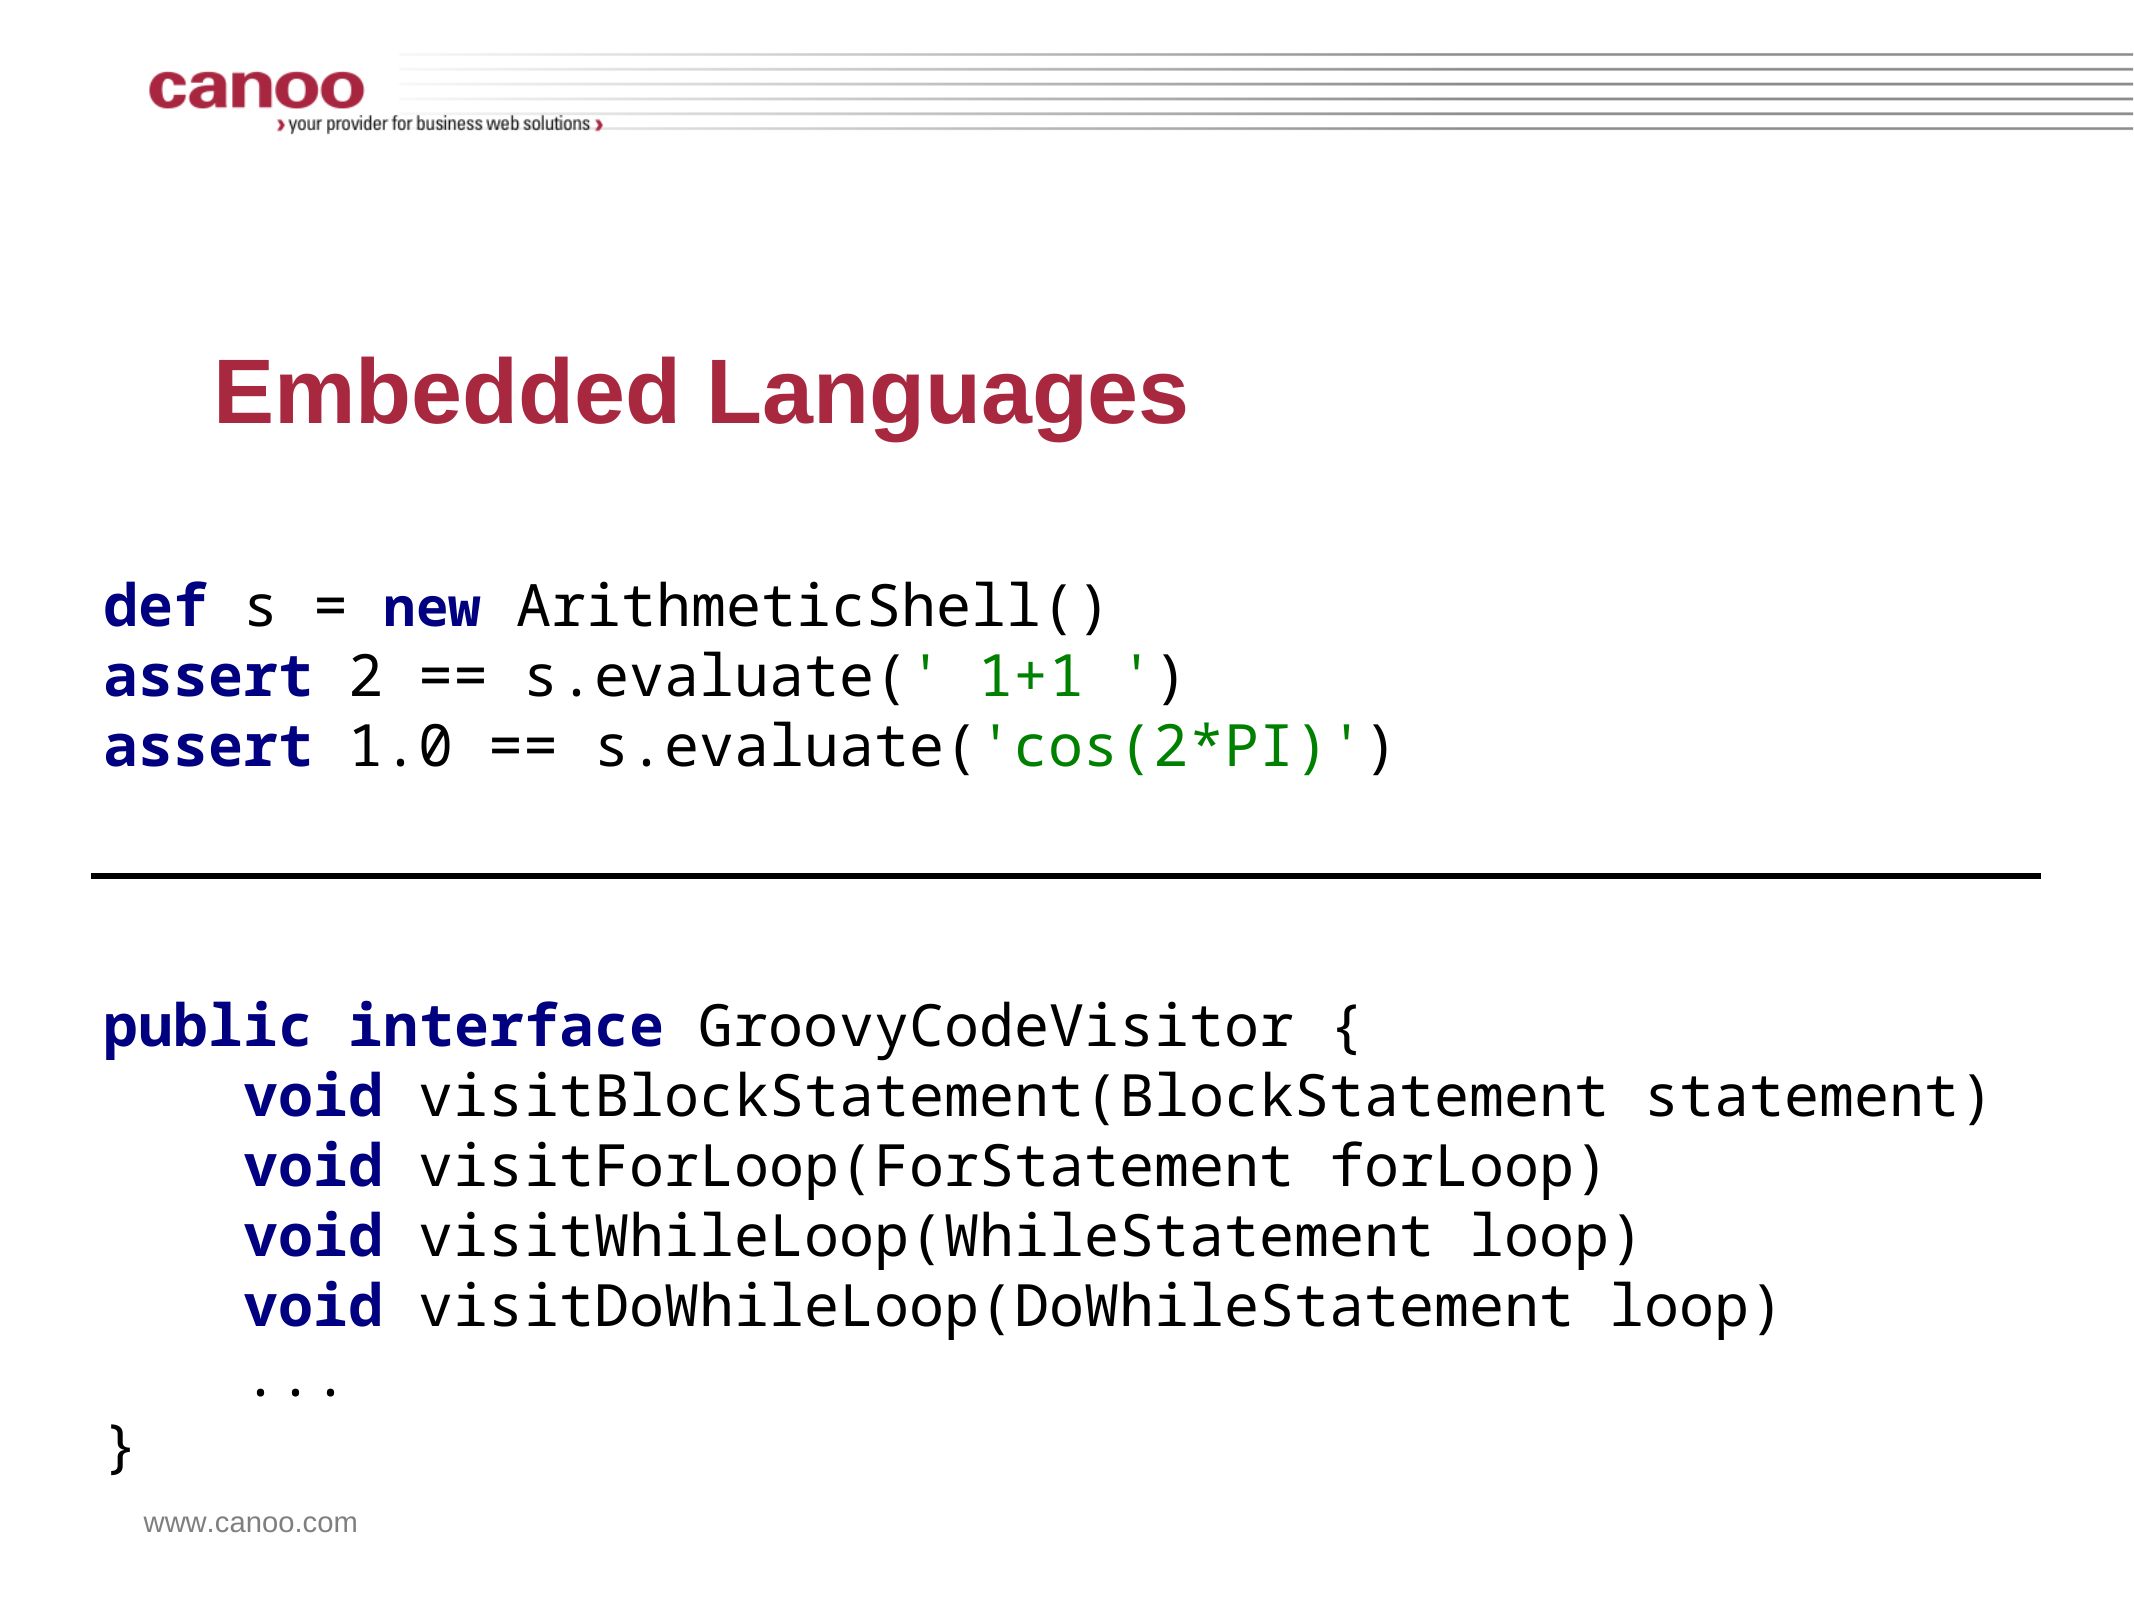

# Embedded Languages
def s = new ArithmeticShell()
assert 2 == s.evaluate(' 1+1 ')
assert 1.0 == s.evaluate('cos(2*PI)')
public interface GroovyCodeVisitor {
 void visitBlockStatement(BlockStatement statement)
 void visitForLoop(ForStatement forLoop)
 void visitWhileLoop(WhileStatement loop)
 void visitDoWhileLoop(DoWhileStatement loop)
 ...
}